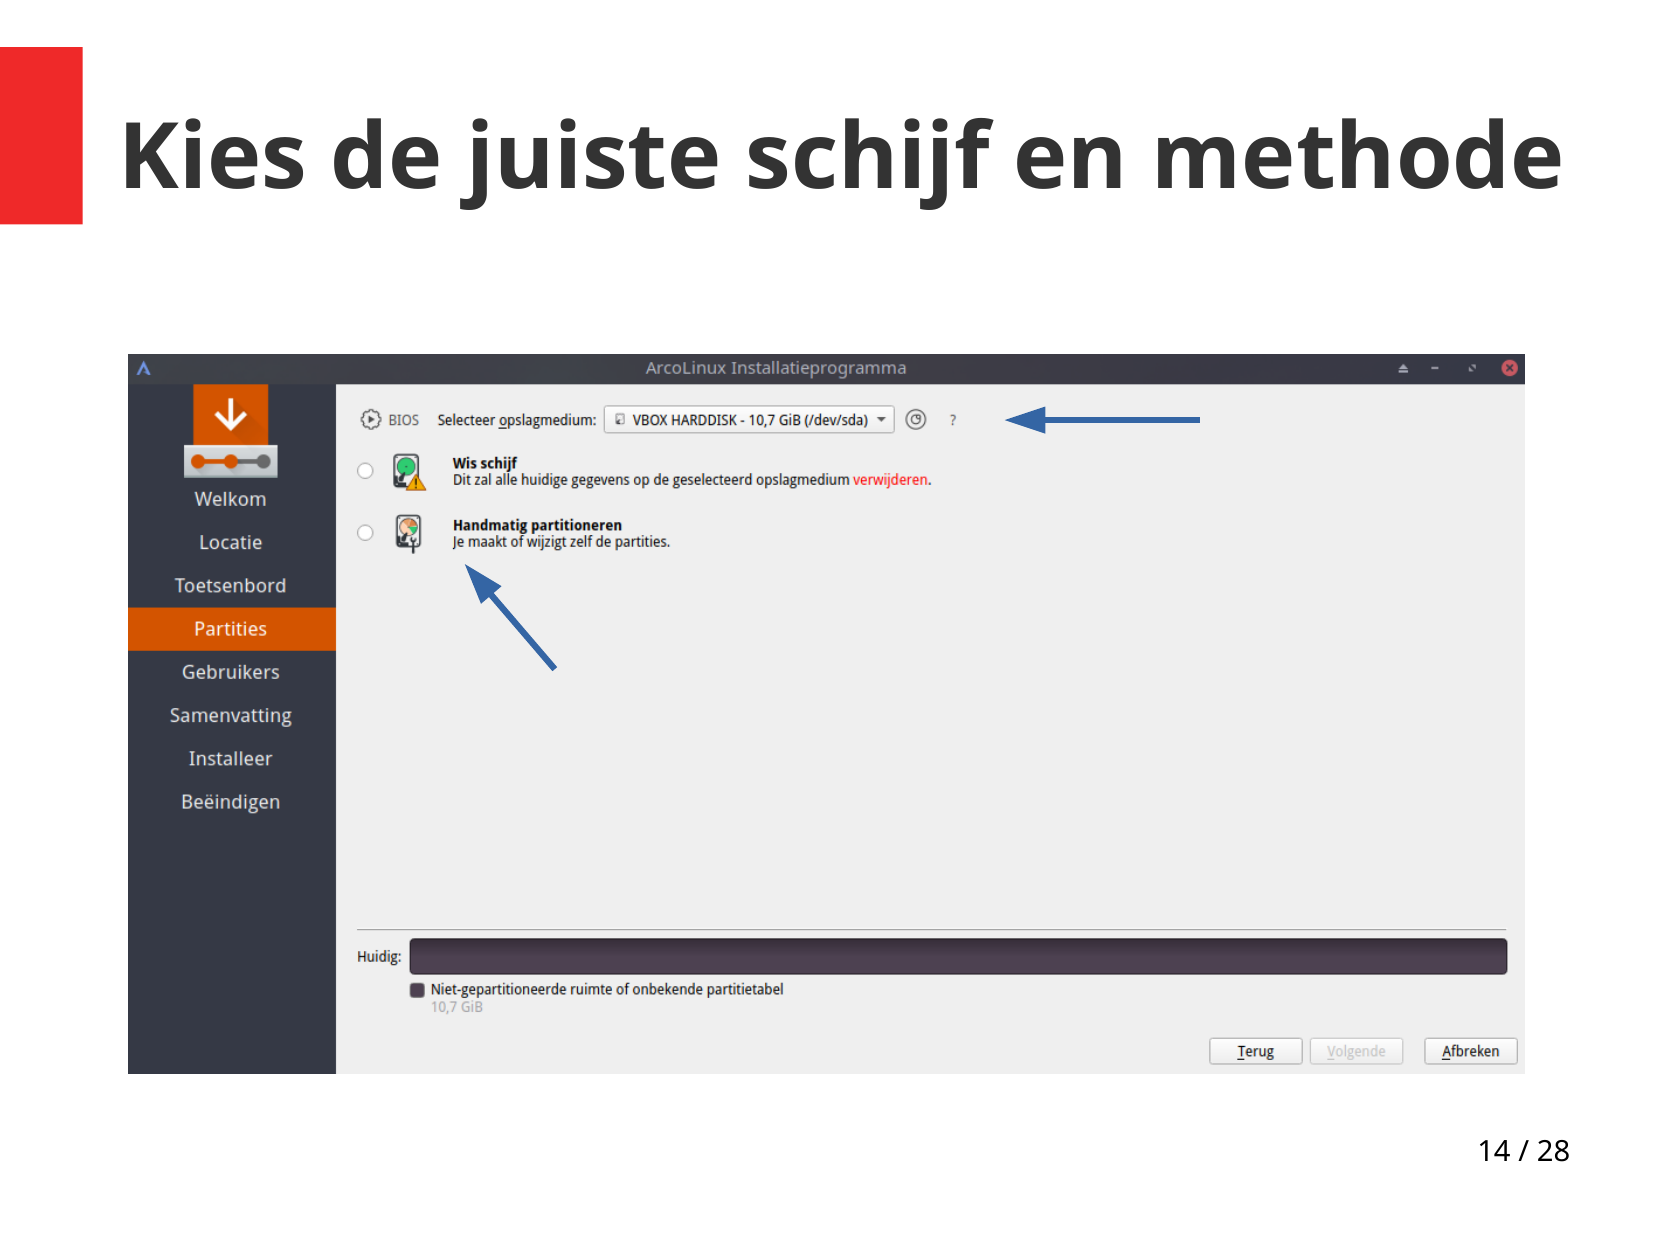

# Kies de juiste schijf en methode
14